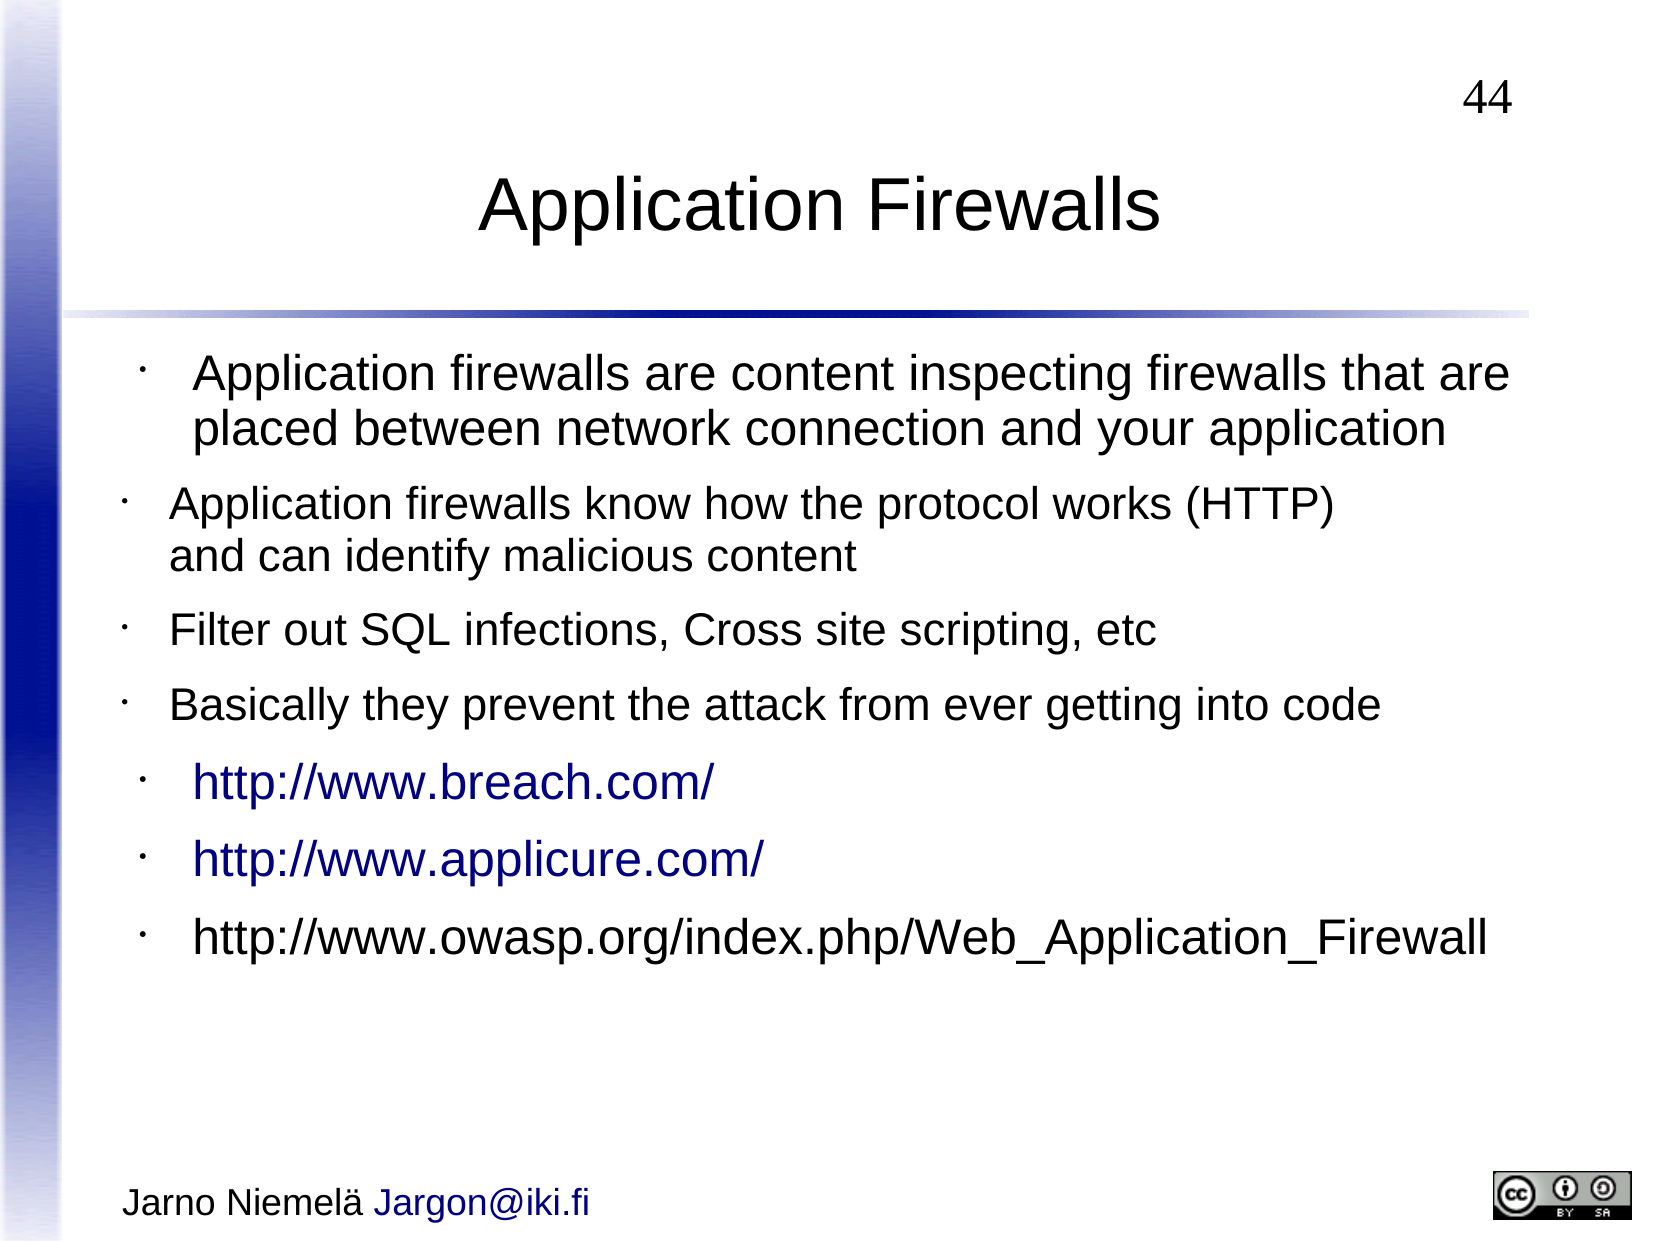

# Application Firewalls
Application firewalls are content inspecting firewalls that are placed between network connection and your application
Application firewalls know how the protocol works (HTTP)
and can identify malicious content
Filter out SQL infections, Cross site scripting, etc
Basically they prevent the attack from ever getting into code
http://www.breach.com/
http://www.applicure.com/
http://www.owasp.org/index.php/Web_Application_Firewall